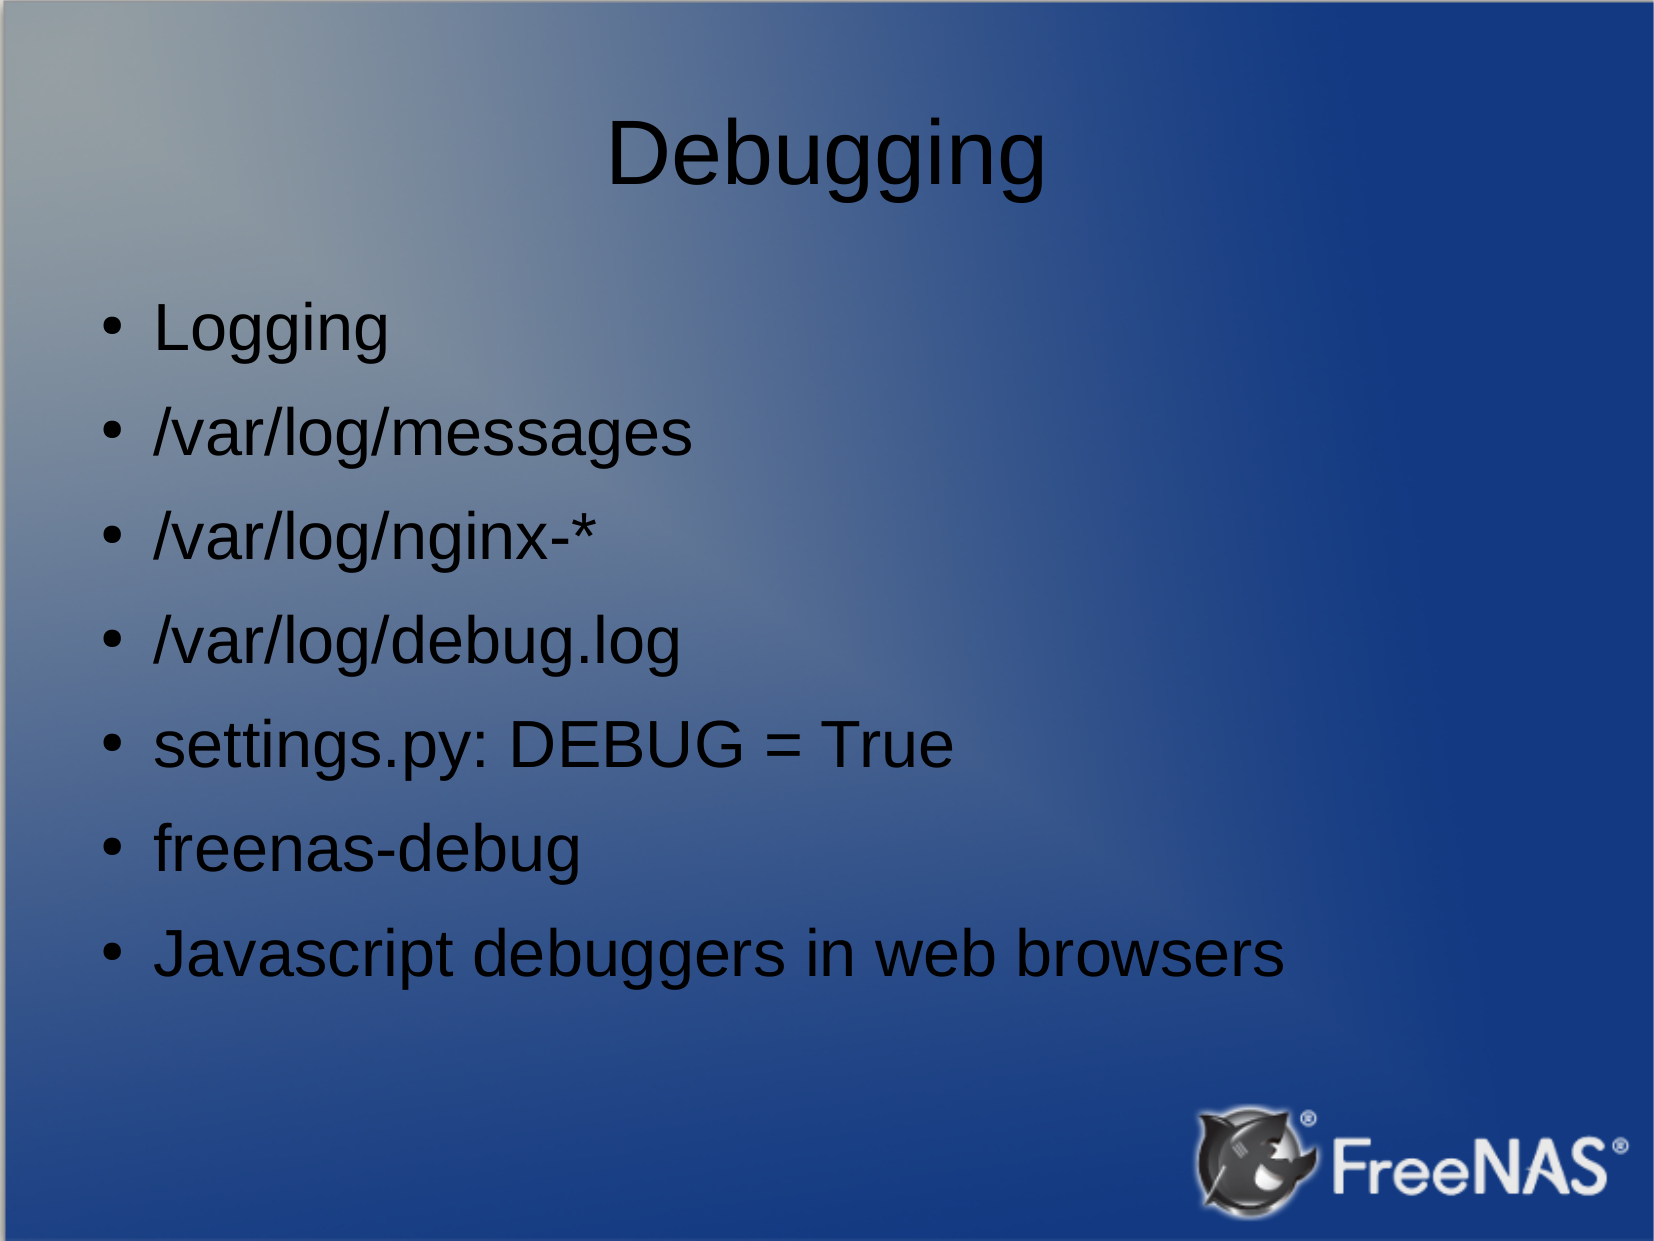

# Debugging
Logging
/var/log/messages
/var/log/nginx-*
/var/log/debug.log
settings.py: DEBUG = True
freenas-debug
Javascript debuggers in web browsers